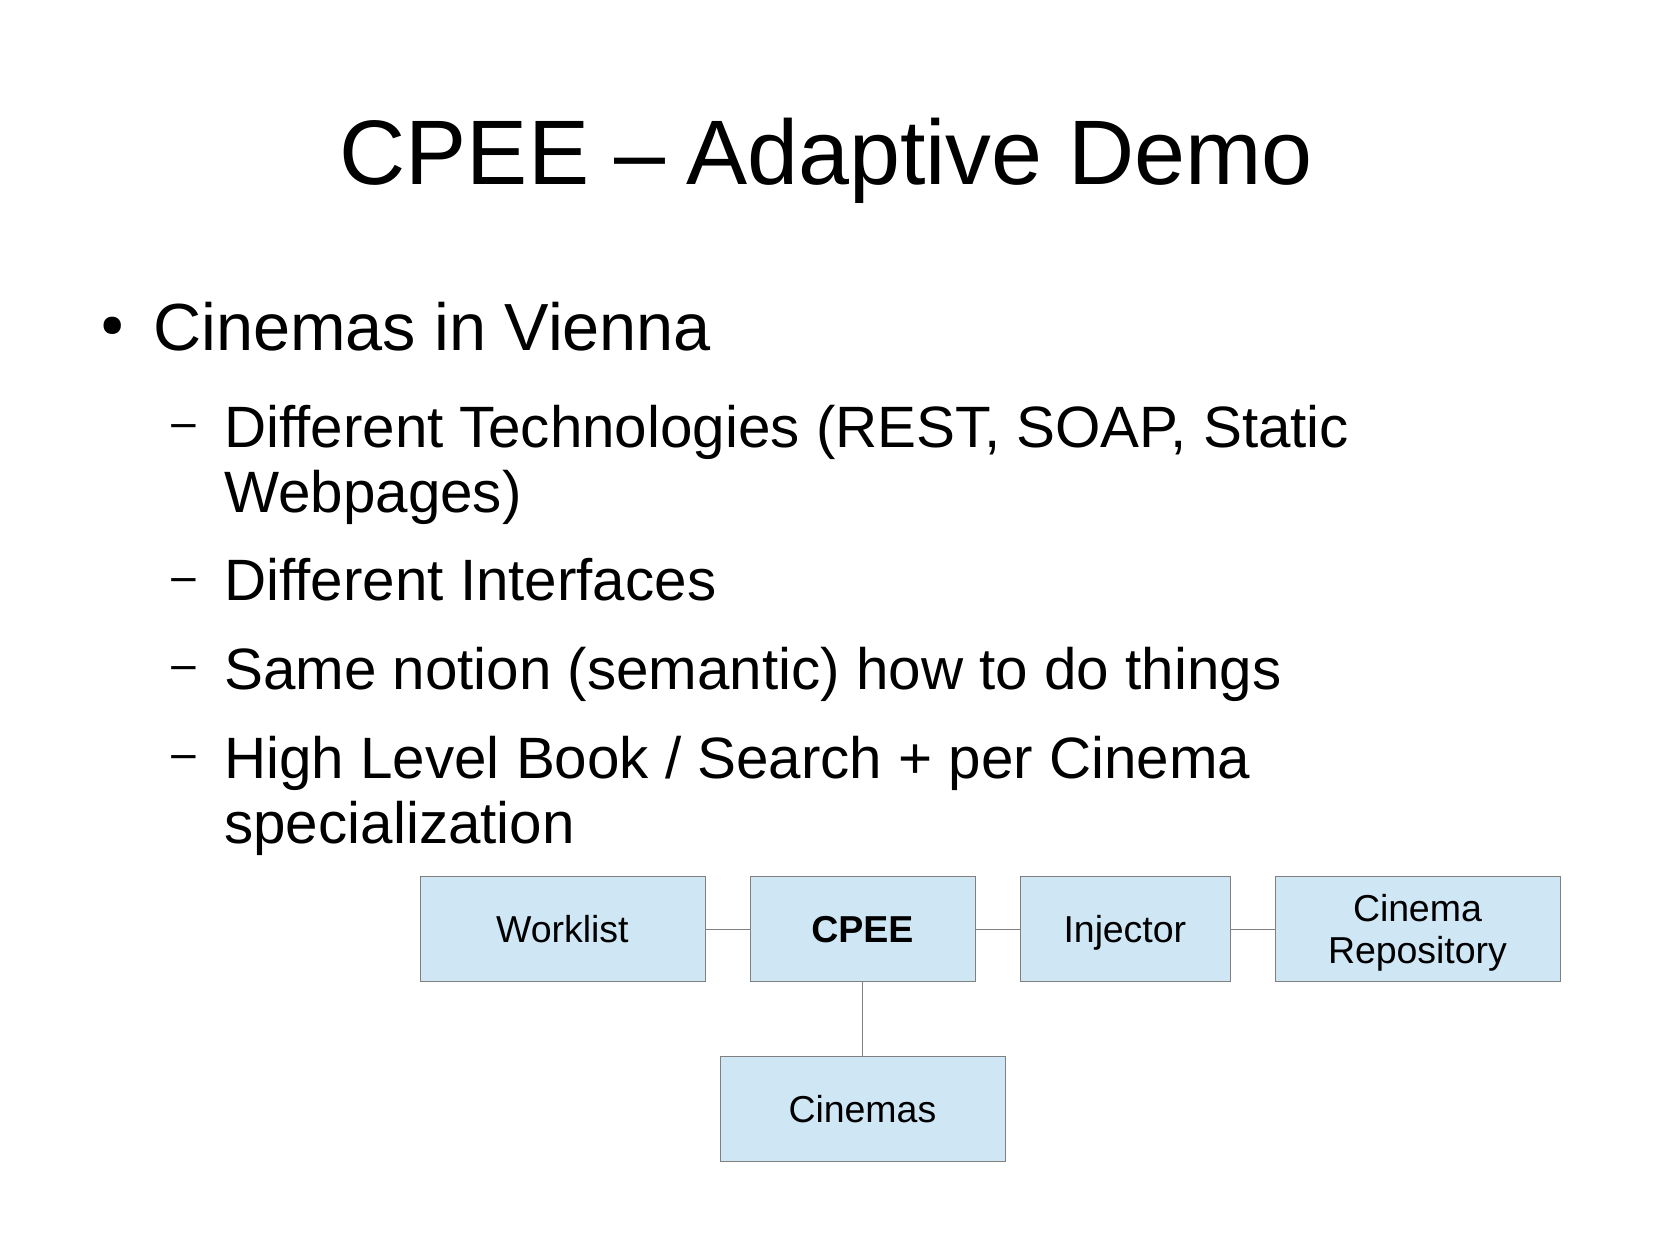

# CPEE – Adaptive Demo
Cinemas in Vienna
Different Technologies (REST, SOAP, Static Webpages)
Different Interfaces
Same notion (semantic) how to do things
High Level Book / Search + per Cinema specialization
Worklist
CPEE
Injector
Cinema
Repository
Cinemas